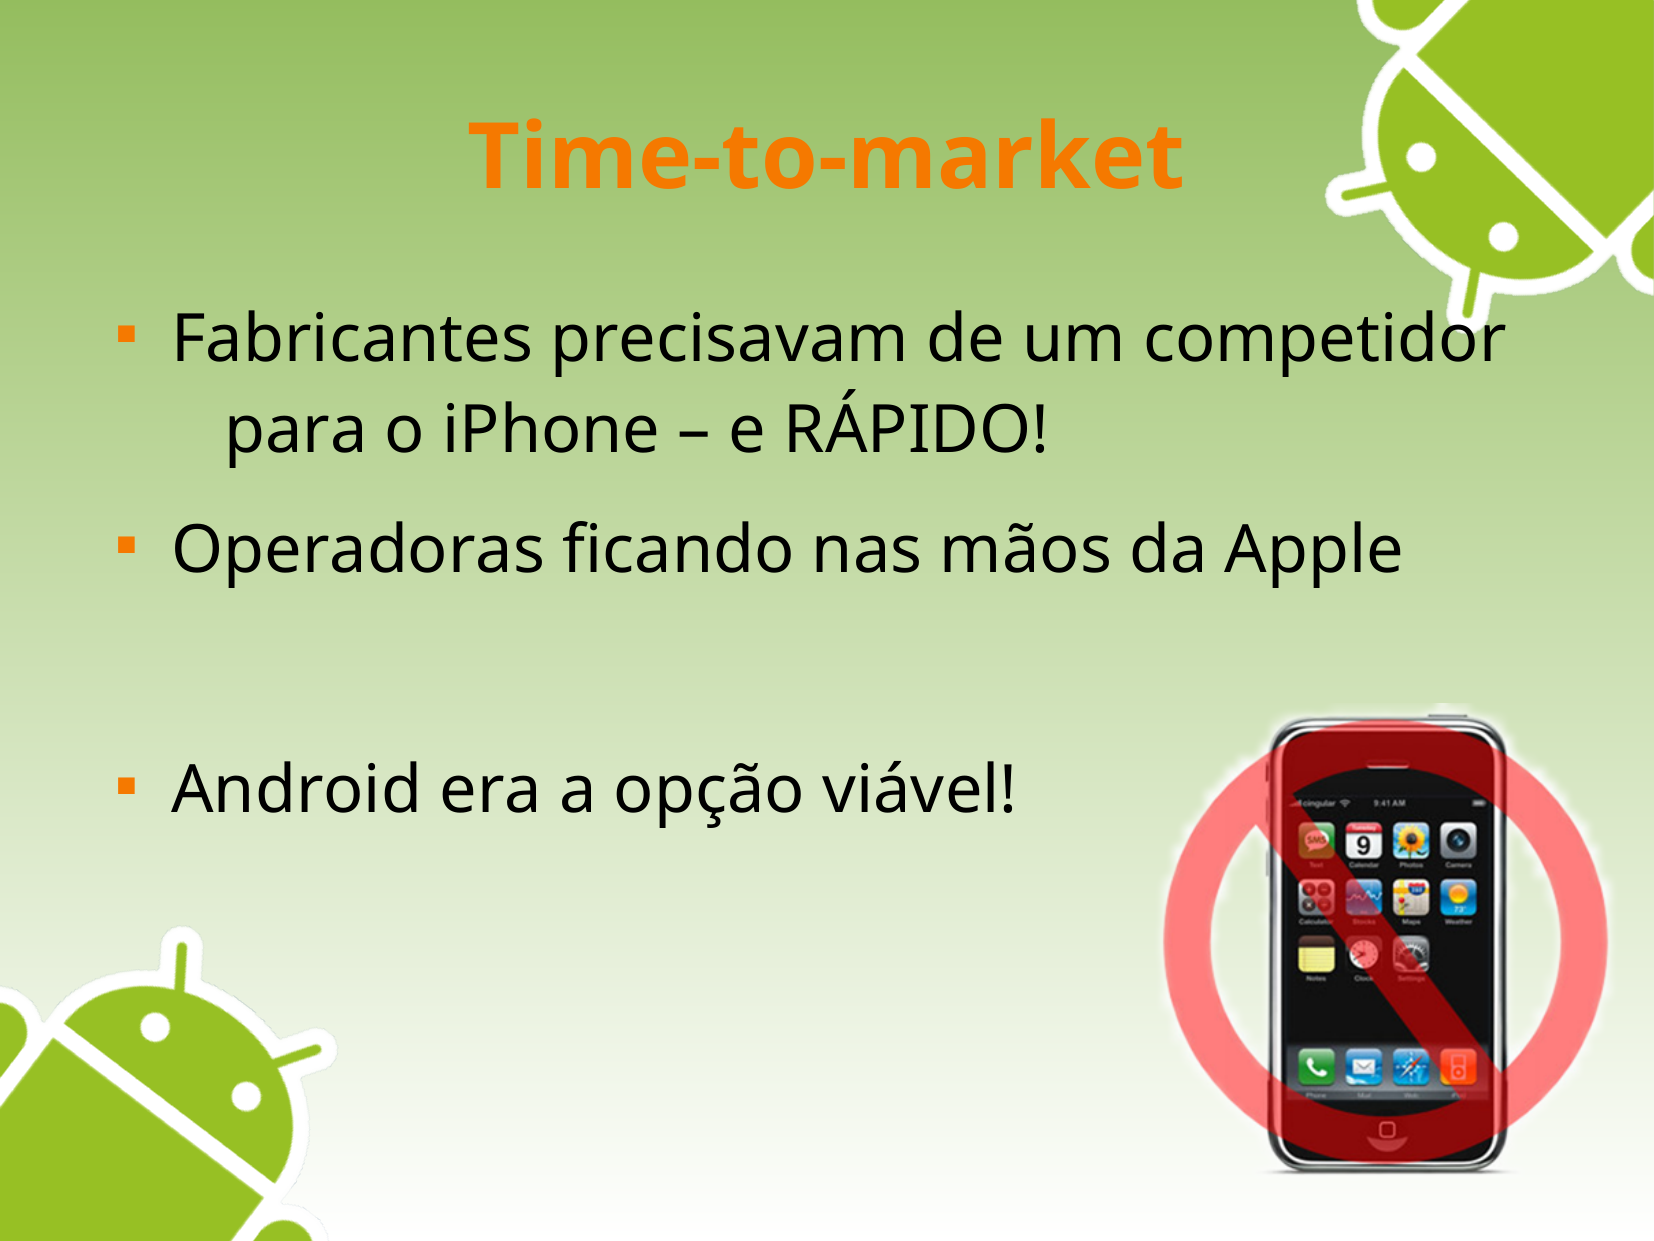

# Time-to-market
Fabricantes precisavam de um competidor para o iPhone – e RÁPIDO!
Operadoras ficando nas mãos da Apple
Android era a opção viável!